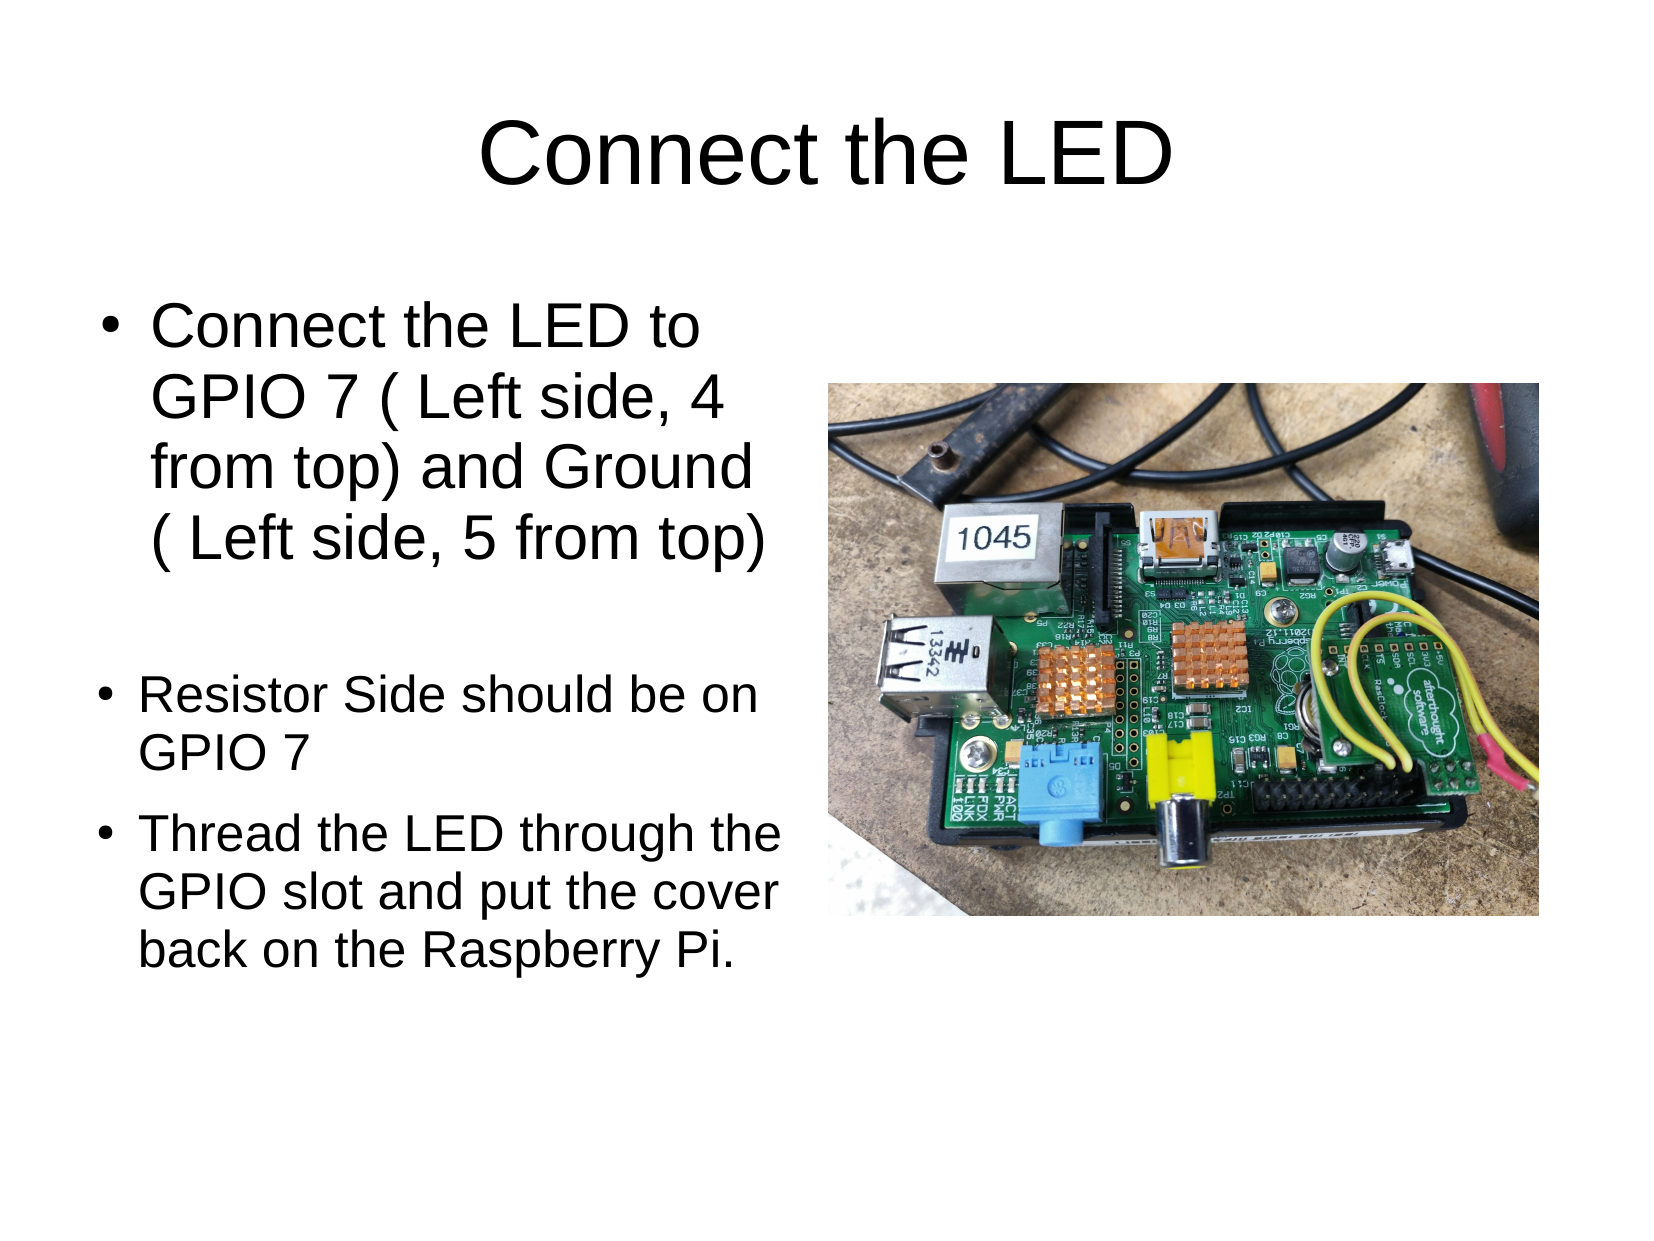

# Connect the LED
Connect the LED to GPIO 7 ( Left side, 4 from top) and Ground ( Left side, 5 from top)
Resistor Side should be on GPIO 7
Thread the LED through the GPIO slot and put the cover back on the Raspberry Pi.